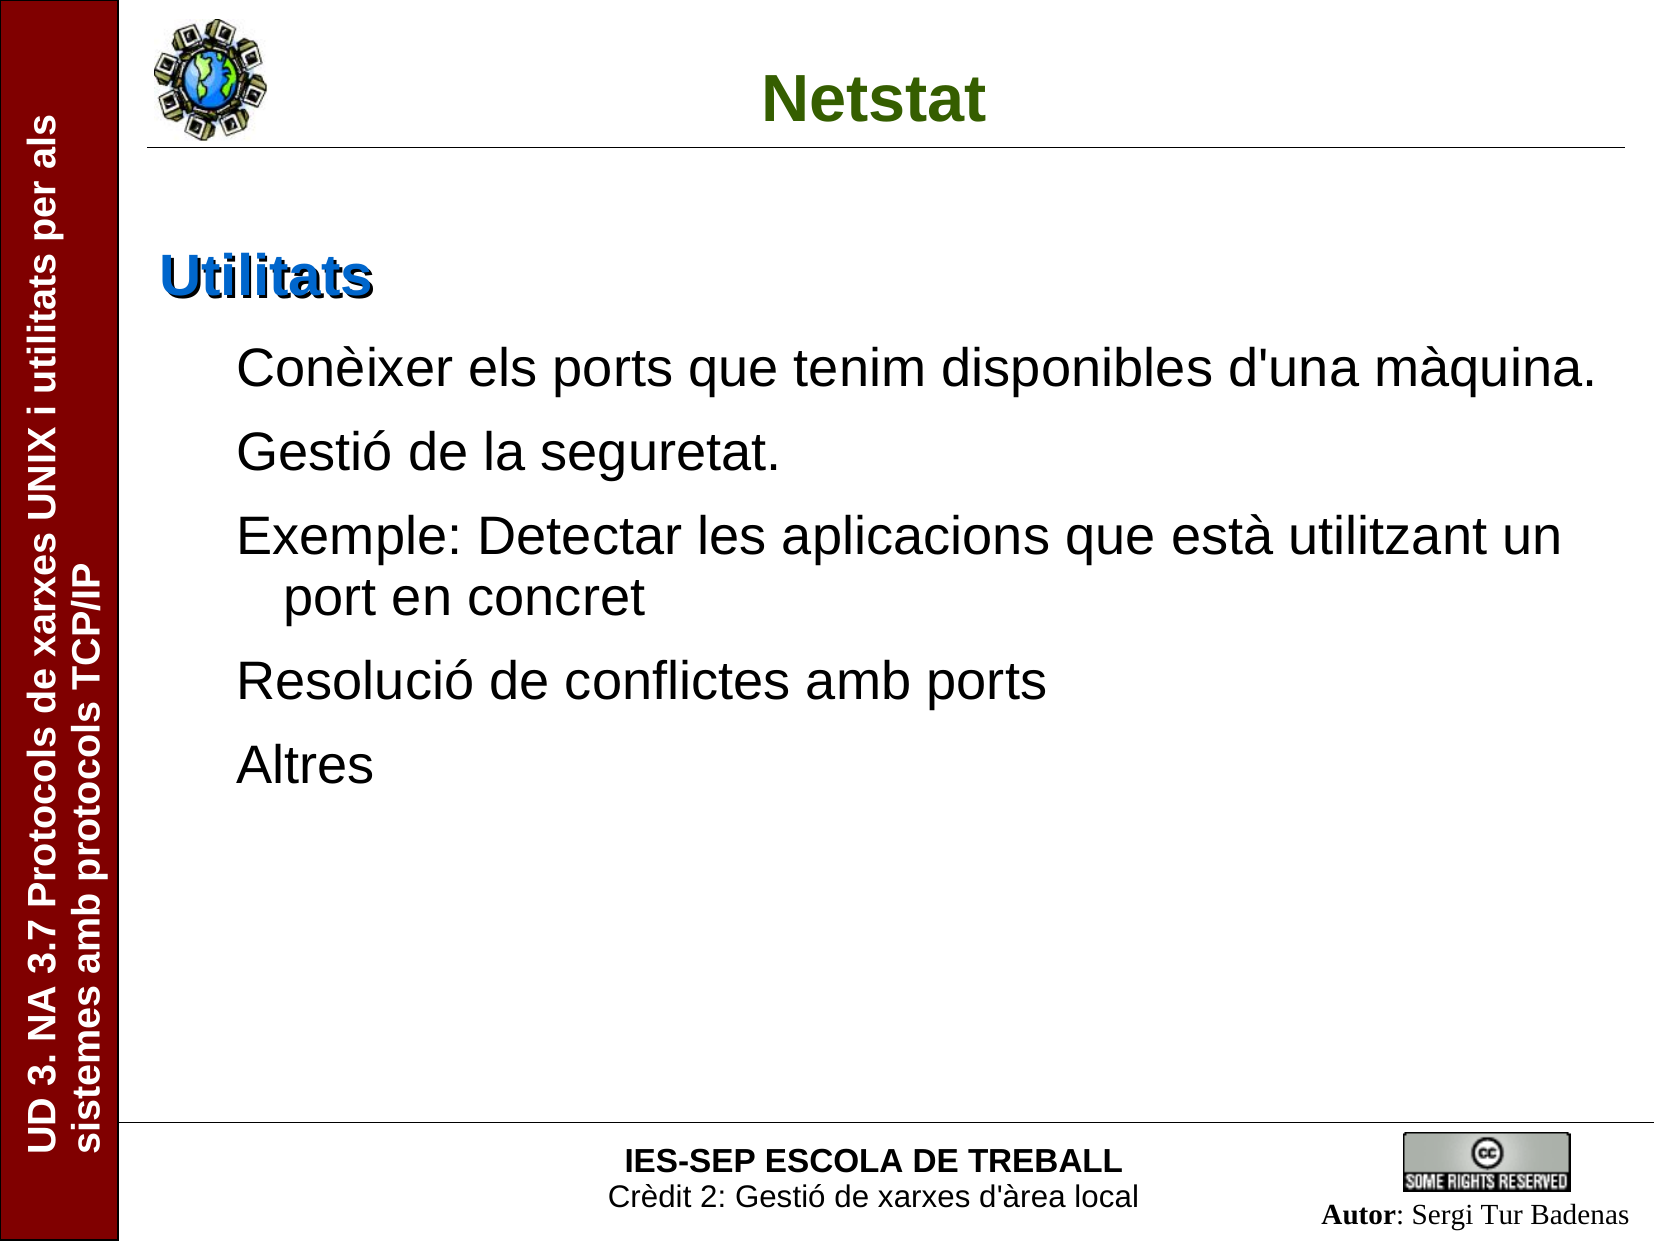

# Netstat
Utilitats
Conèixer els ports que tenim disponibles d'una màquina.
Gestió de la seguretat.
Exemple: Detectar les aplicacions que està utilitzant un port en concret
Resolució de conflictes amb ports
Altres